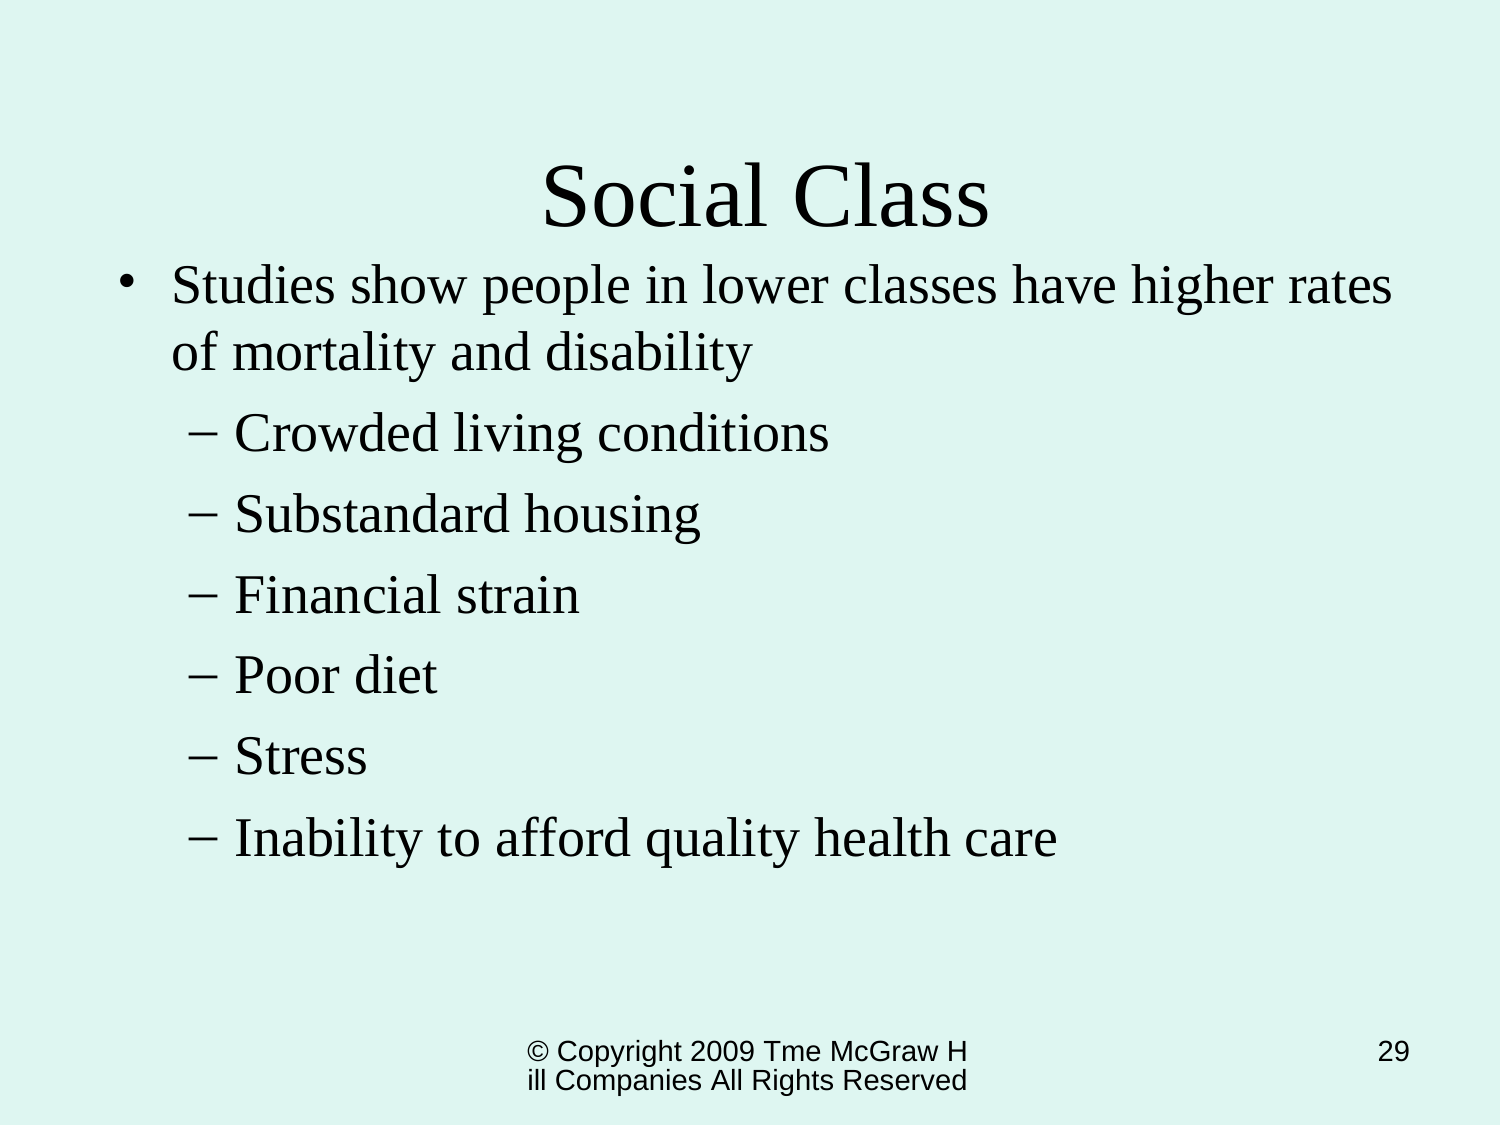

# Social Class
Studies show people in lower classes have higher rates of mortality and disability
Crowded living conditions
Substandard housing
Financial strain
Poor diet
Stress
Inability to afford quality health care
© Copyright 2009 Tme McGraw Hill Companies All Rights Reserved
29